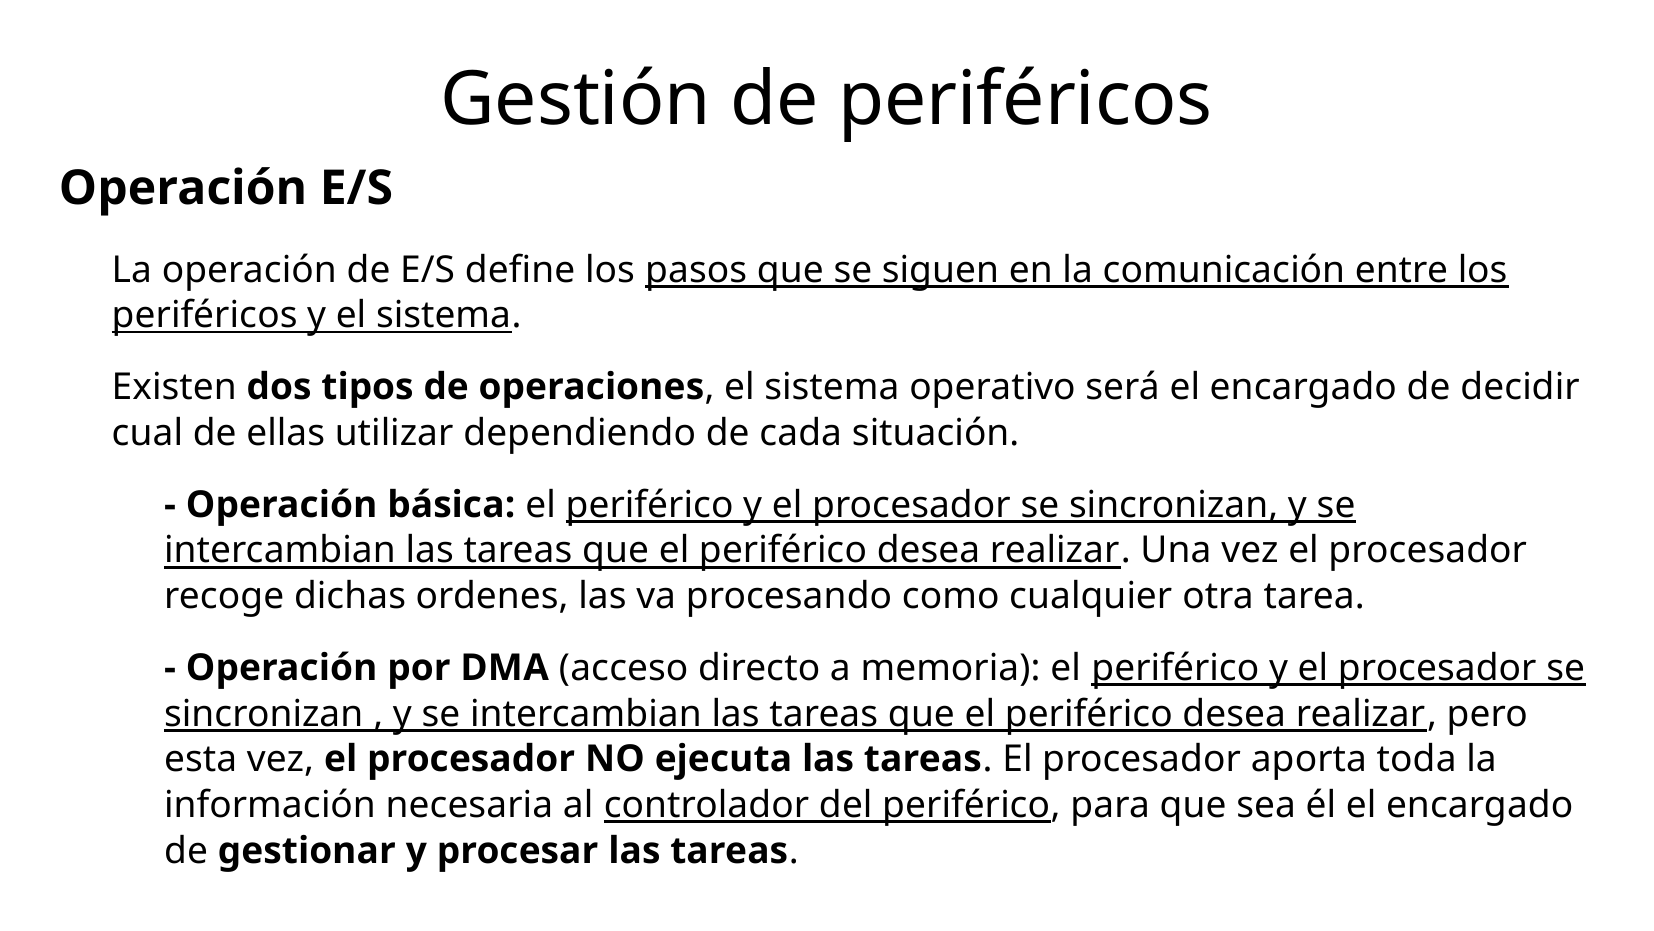

# Gestión de periféricos
Operación E/S
La operación de E/S define los pasos que se siguen en la comunicación entre los periféricos y el sistema.
Existen dos tipos de operaciones, el sistema operativo será el encargado de decidir cual de ellas utilizar dependiendo de cada situación.
- Operación básica: el periférico y el procesador se sincronizan, y se intercambian las tareas que el periférico desea realizar. Una vez el procesador recoge dichas ordenes, las va procesando como cualquier otra tarea.
- Operación por DMA (acceso directo a memoria): el periférico y el procesador se sincronizan , y se intercambian las tareas que el periférico desea realizar, pero esta vez, el procesador NO ejecuta las tareas. El procesador aporta toda la información necesaria al controlador del periférico, para que sea él el encargado de gestionar y procesar las tareas.